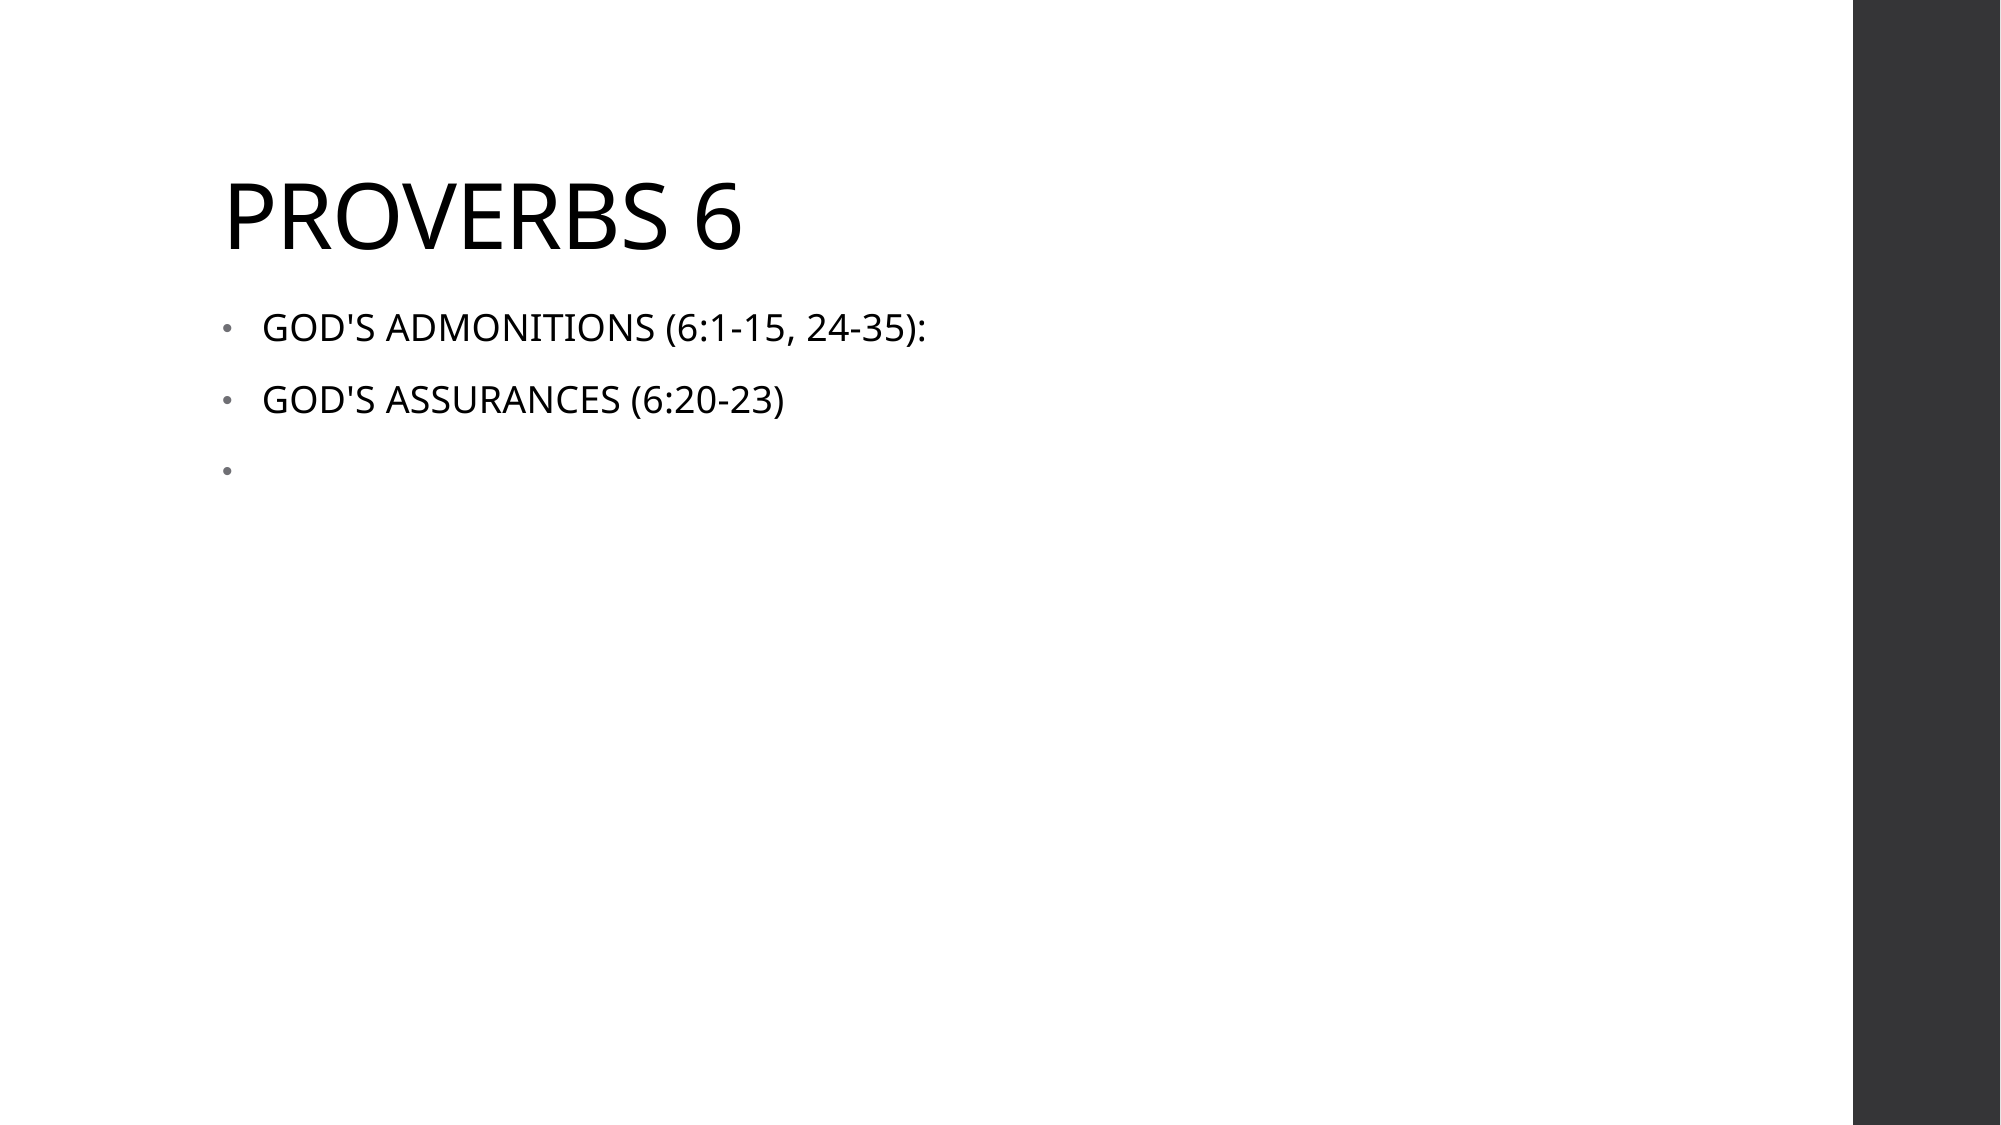

# PROVERBS 6
 GOD'S ADMONITIONS (6:1-15, 24-35):
 GOD'S ASSURANCES (6:20-23)